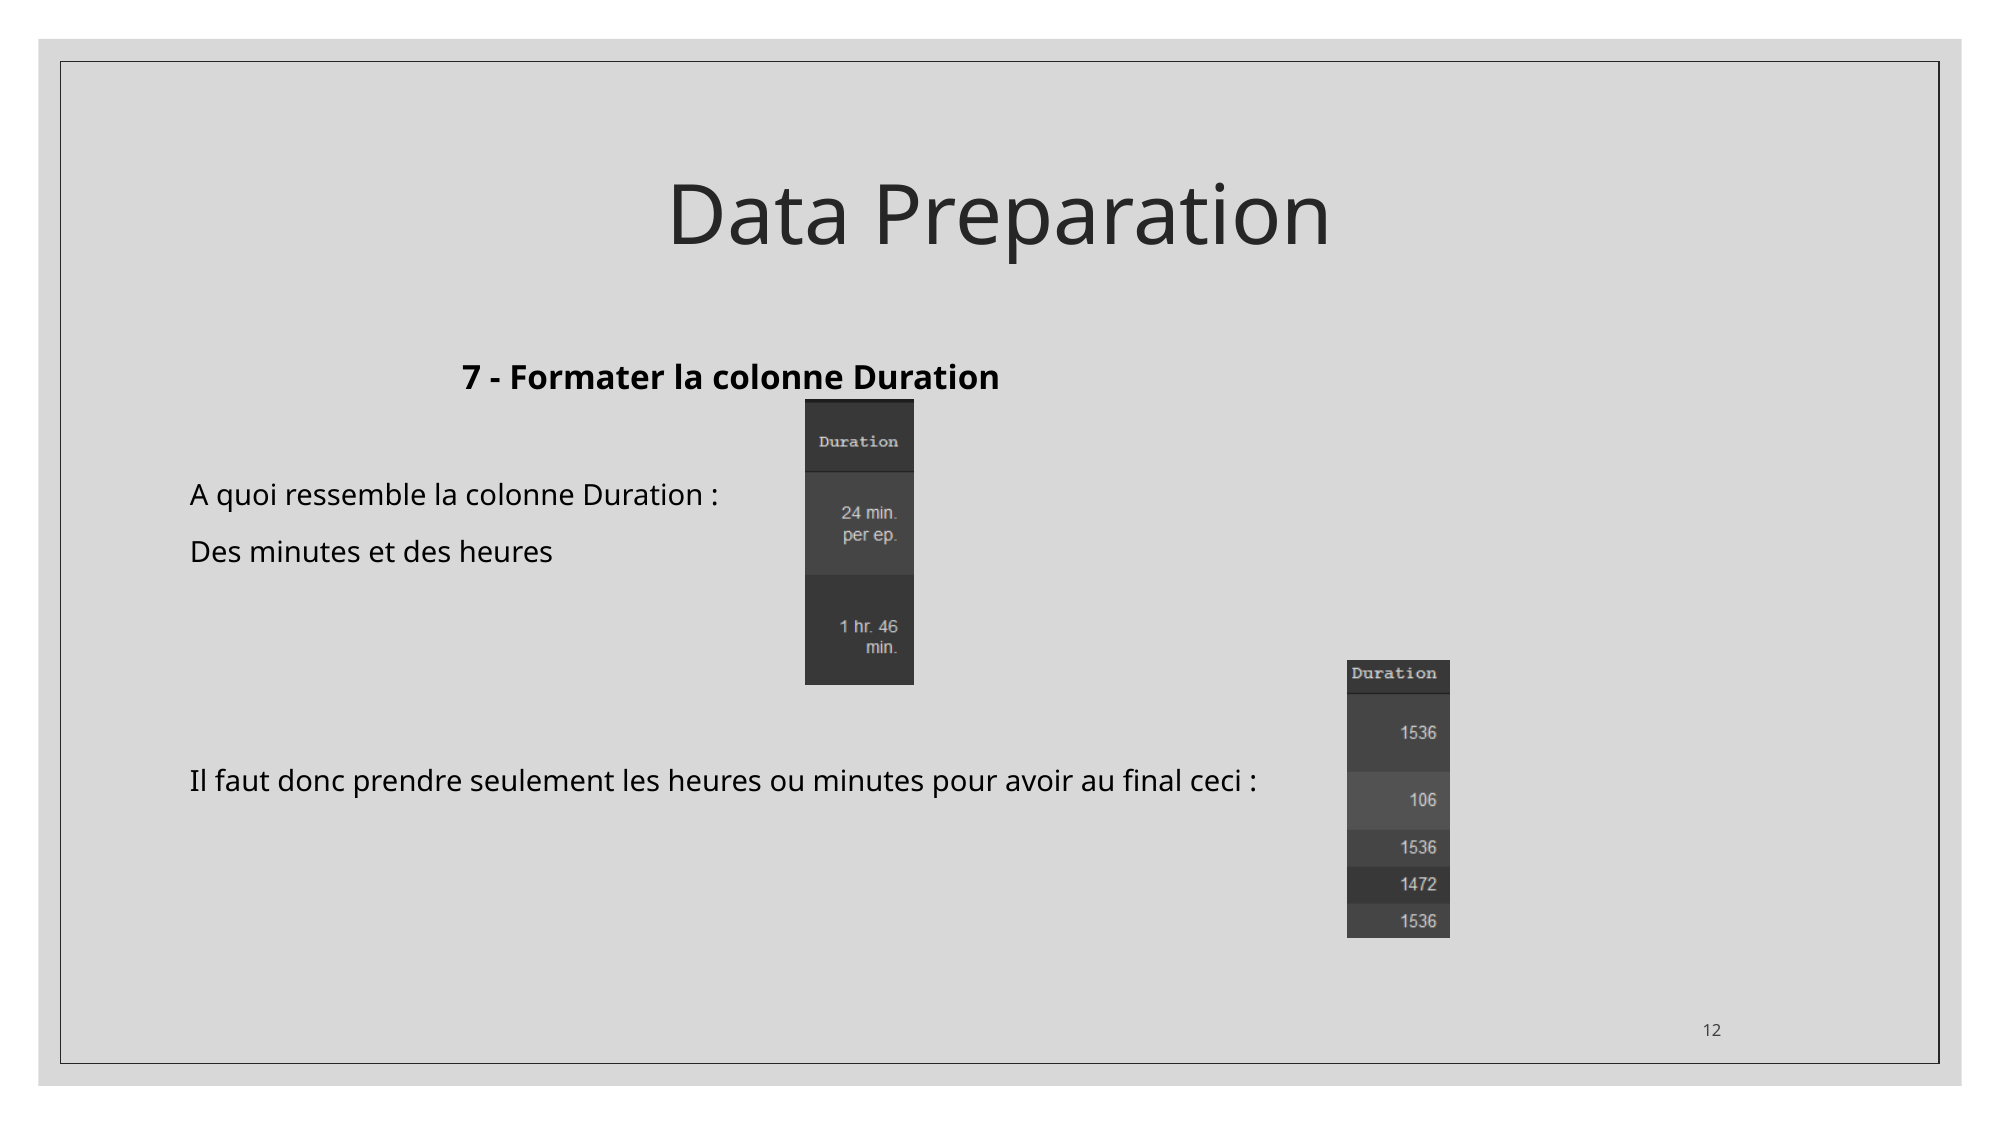

# Data Preparation
7 - Formater la colonne Duration
A quoi ressemble la colonne Duration :
Des minutes et des heures
Il faut donc prendre seulement les heures ou minutes pour avoir au final ceci :